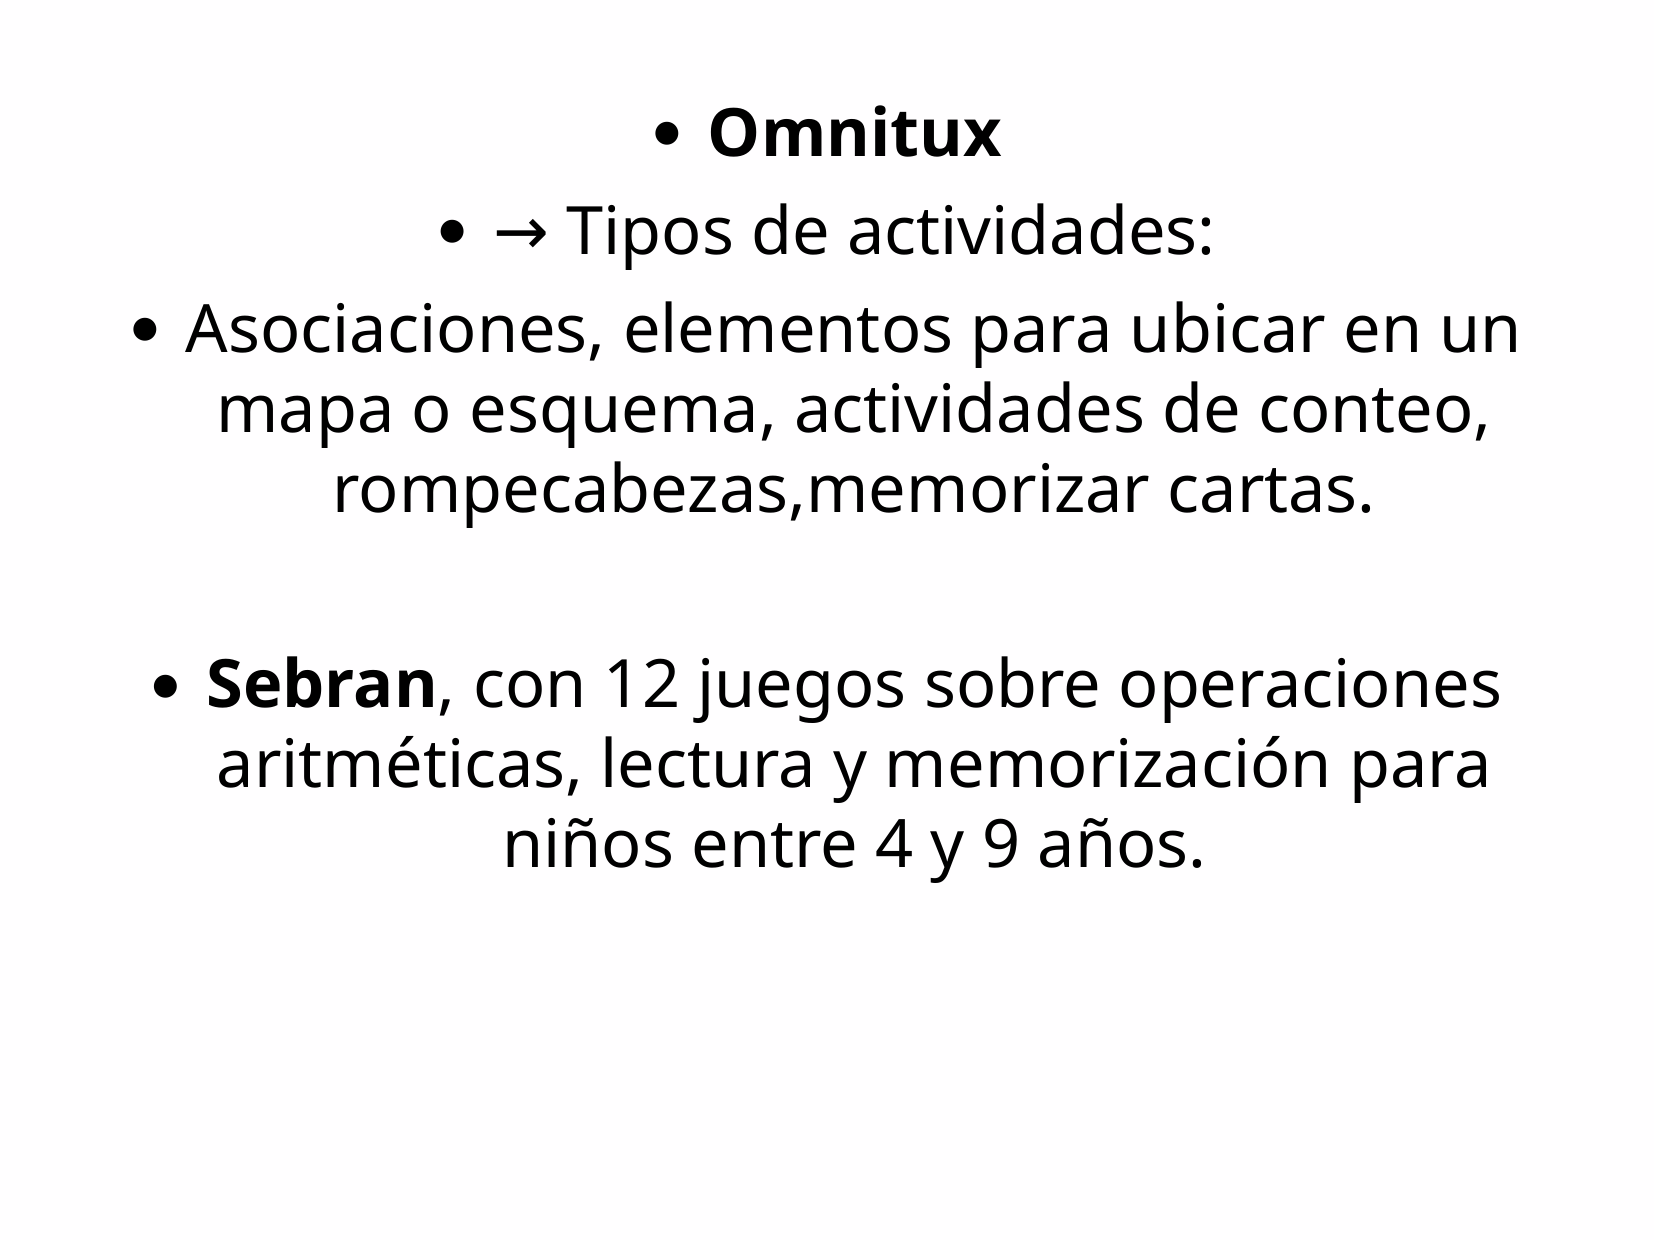

# Omnitux
→ Tipos de actividades:
Asociaciones, elementos para ubicar en un mapa o esquema, actividades de conteo, rompecabezas,memorizar cartas.
Sebran, con 12 juegos sobre operaciones aritméticas, lectura y memorización para niños entre 4 y 9 años.